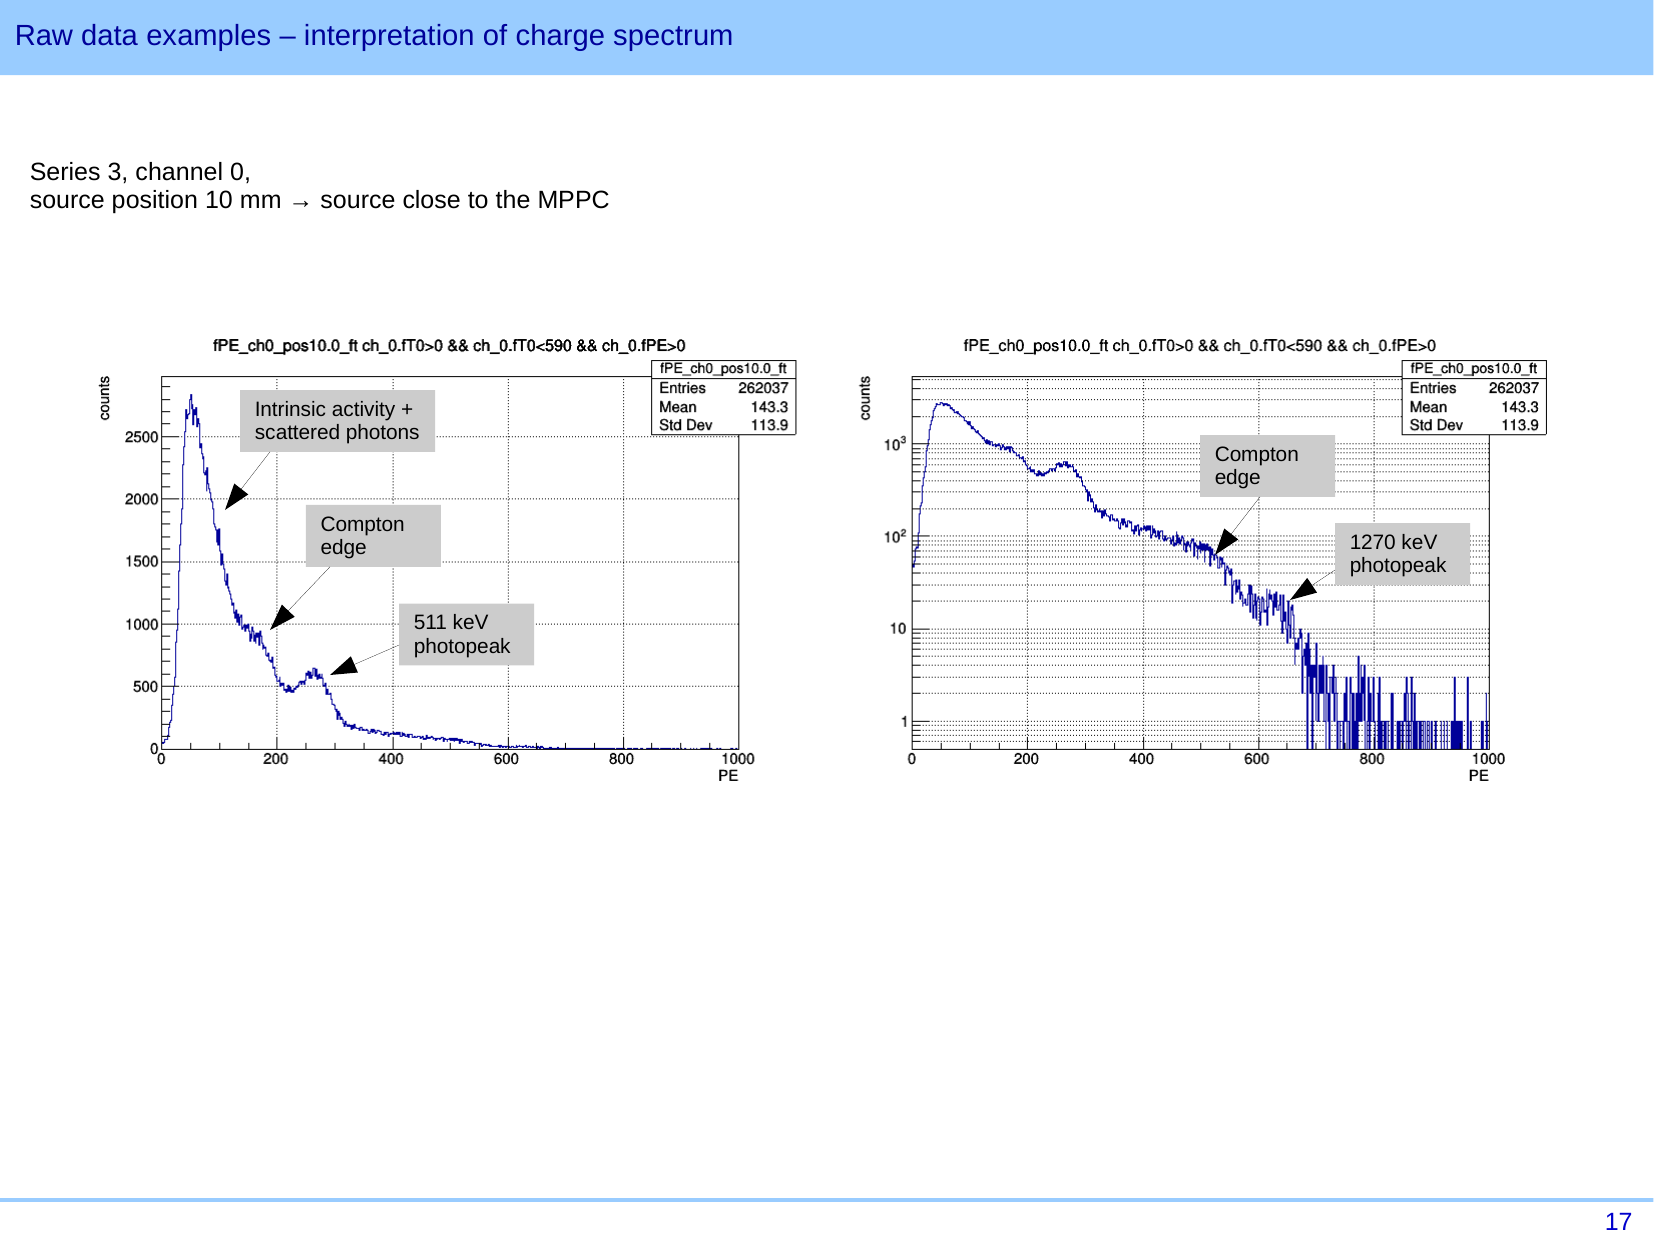

Raw data examples – interpretation of charge spectrum
Series 3, channel 0,
source position 10 mm → source close to the MPPC
Intrinsic activity + scattered photons
Compton edge
Compton edge
1270 keV photopeak
511 keV photopeak